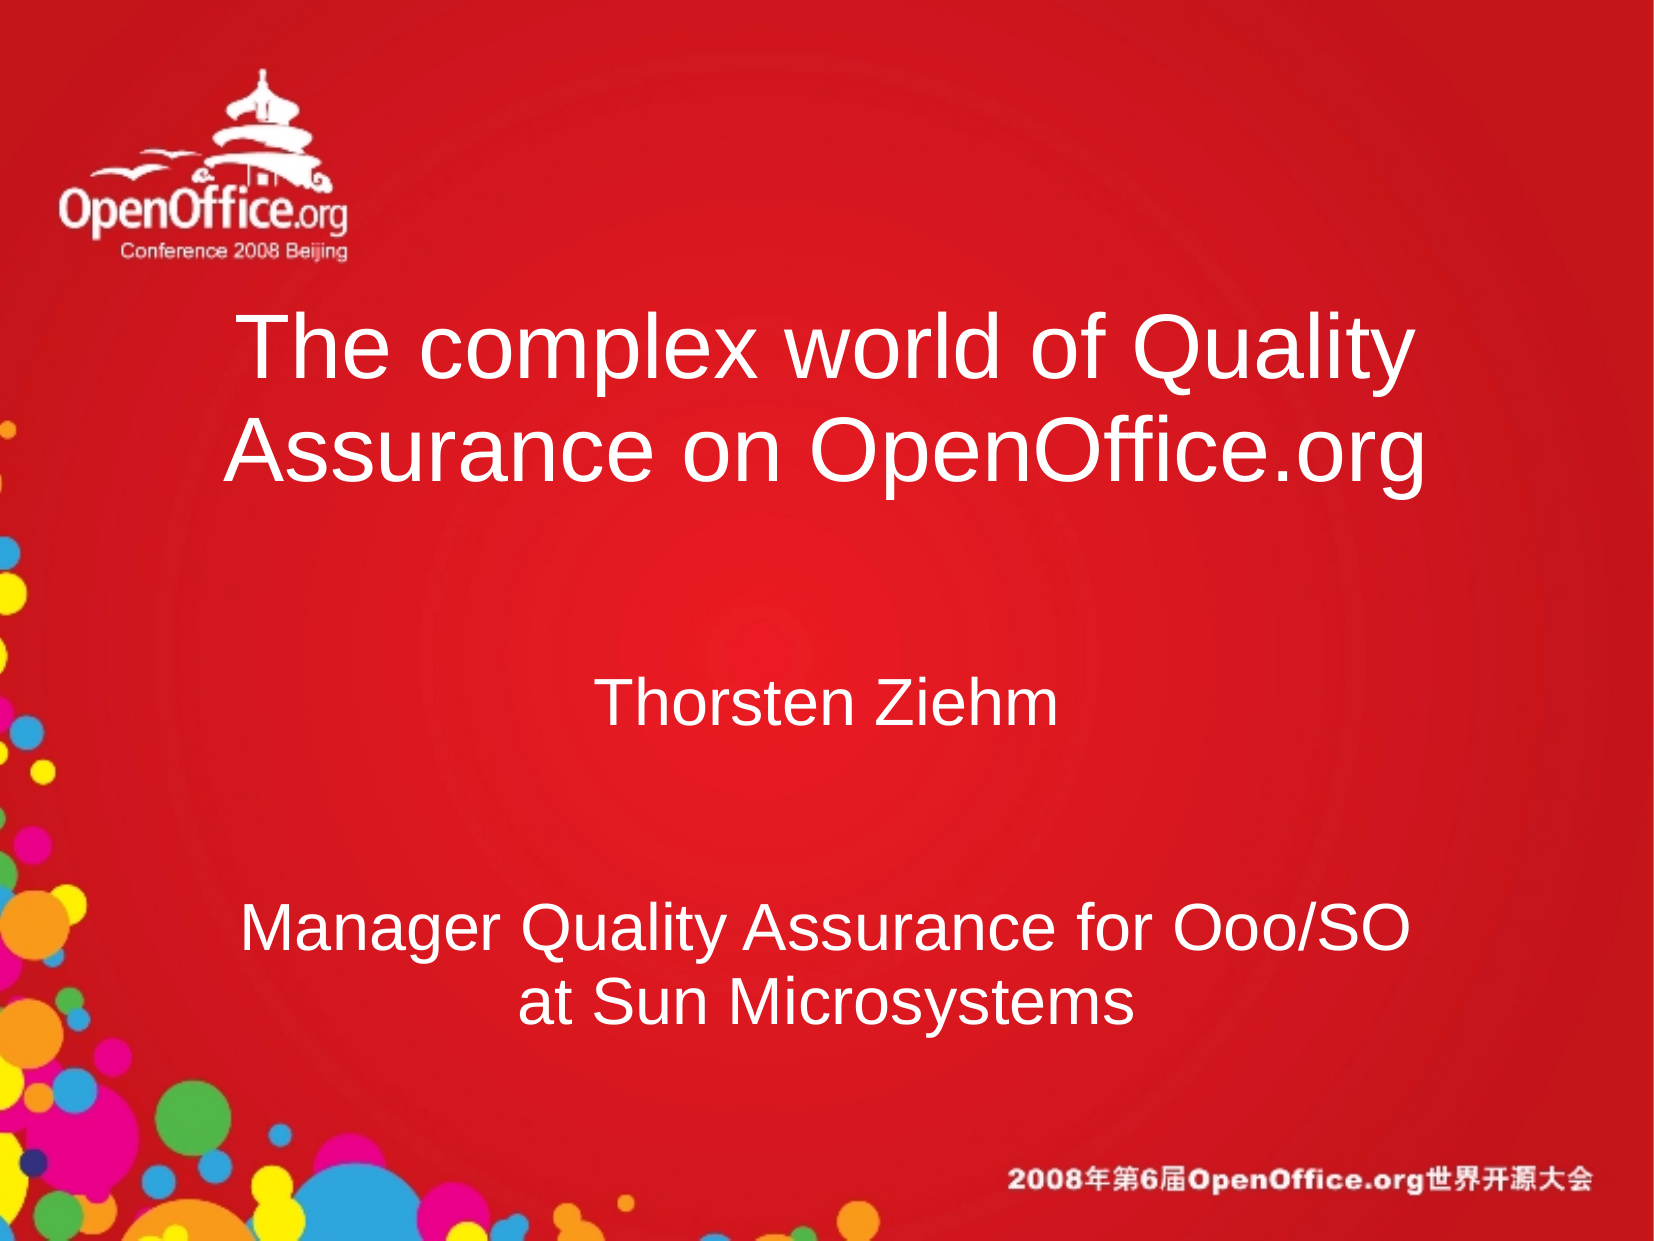

# The complex world of Quality Assurance on OpenOffice.org
Thorsten Ziehm
Manager Quality Assurance for Ooo/SO
at Sun Microsystems